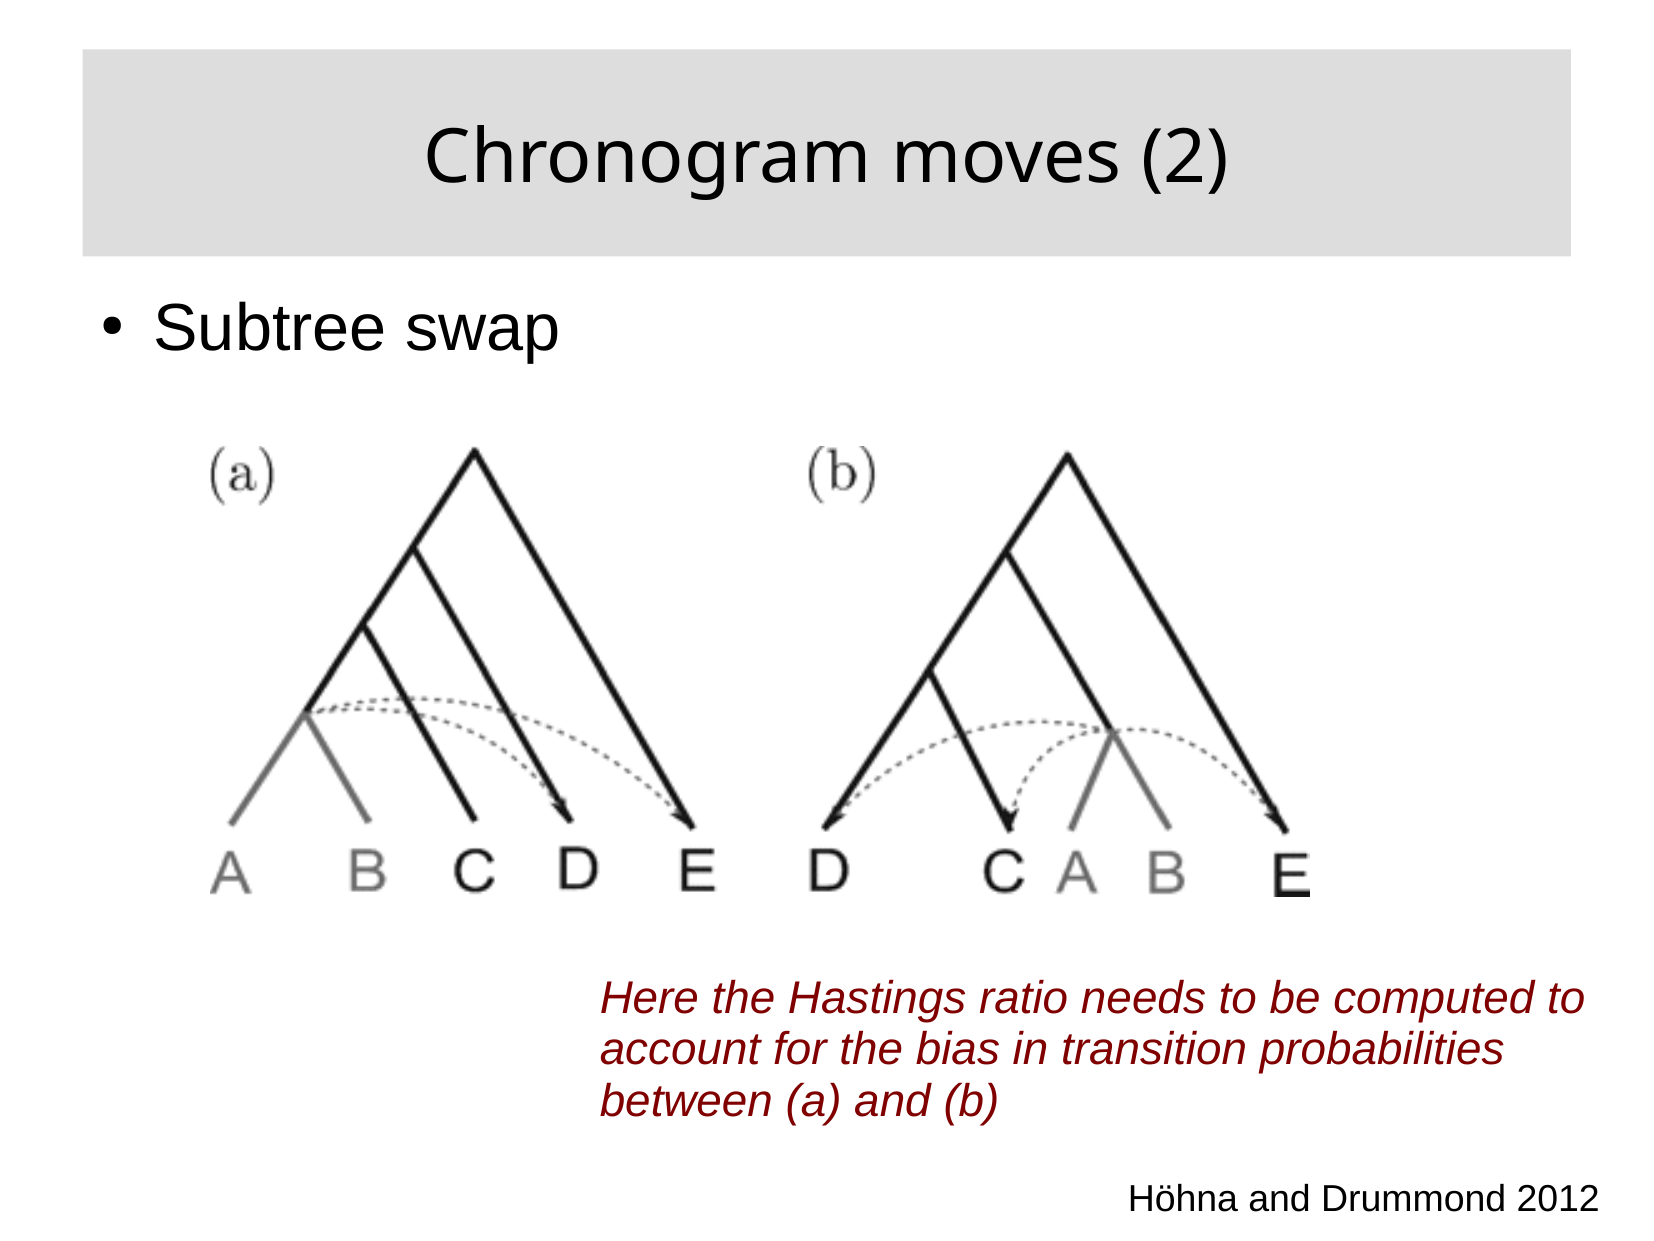

# Chronogram moves (2)
Subtree swap
Here the Hastings ratio needs to be computed to account for the bias in transition probabilities between (a) and (b)
Höhna and Drummond 2012